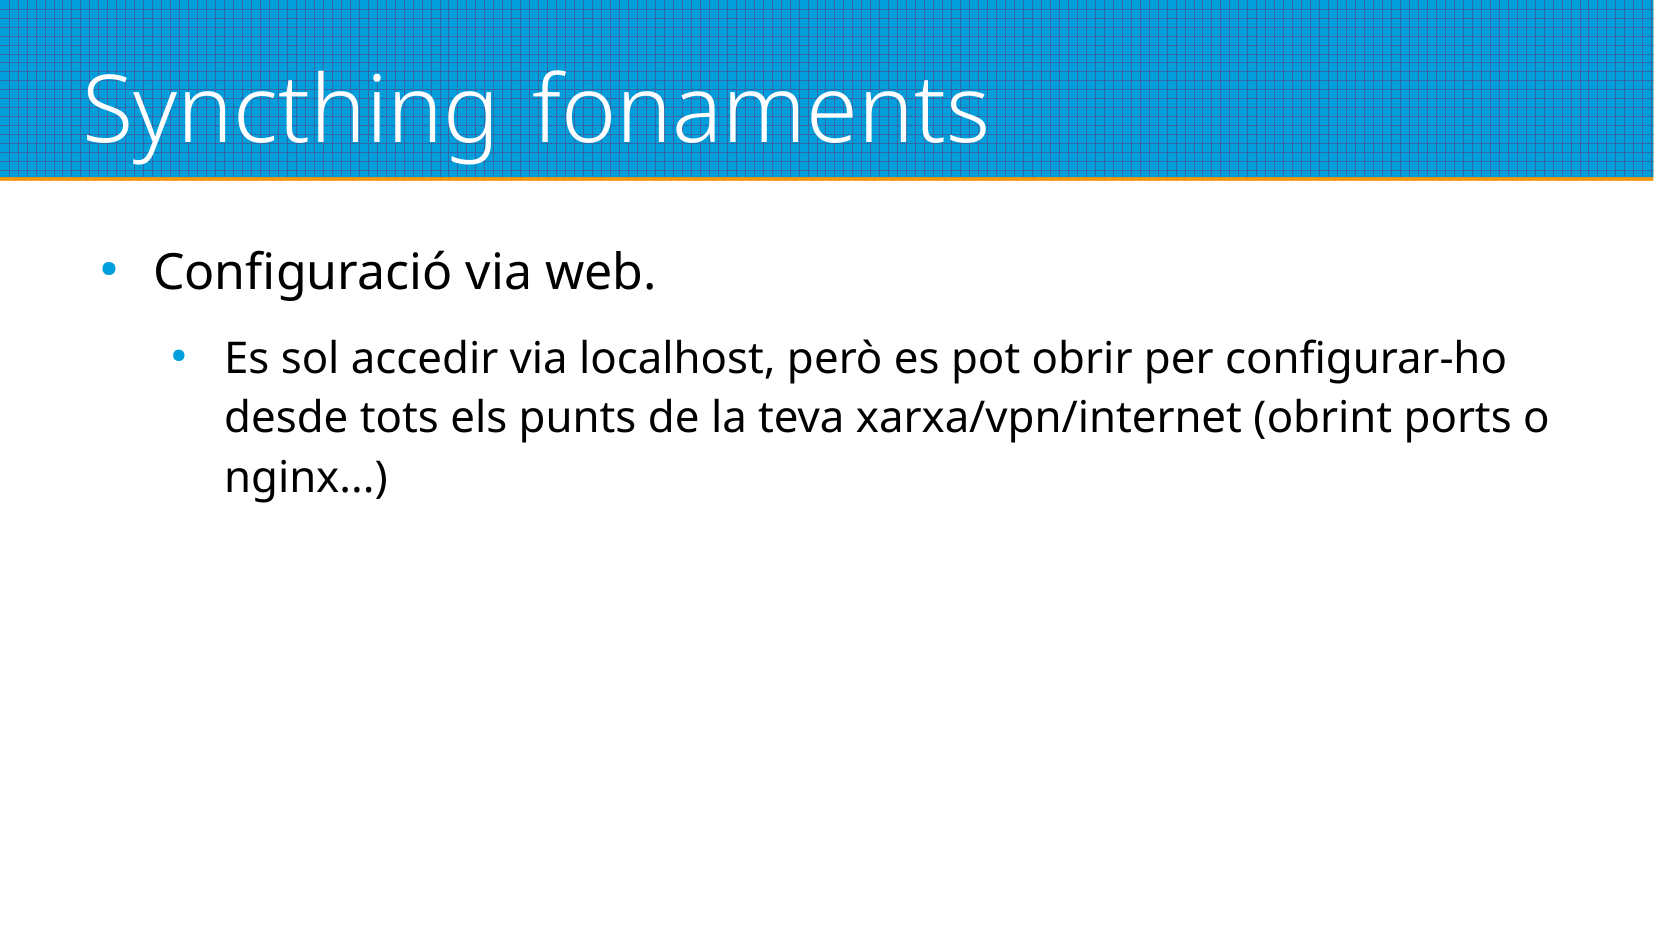

# Syncthing	fonaments
Configuració via web.
Es sol accedir via localhost, però es pot obrir per configurar-ho desde tots els punts de la teva xarxa/vpn/internet (obrint ports o nginx...)